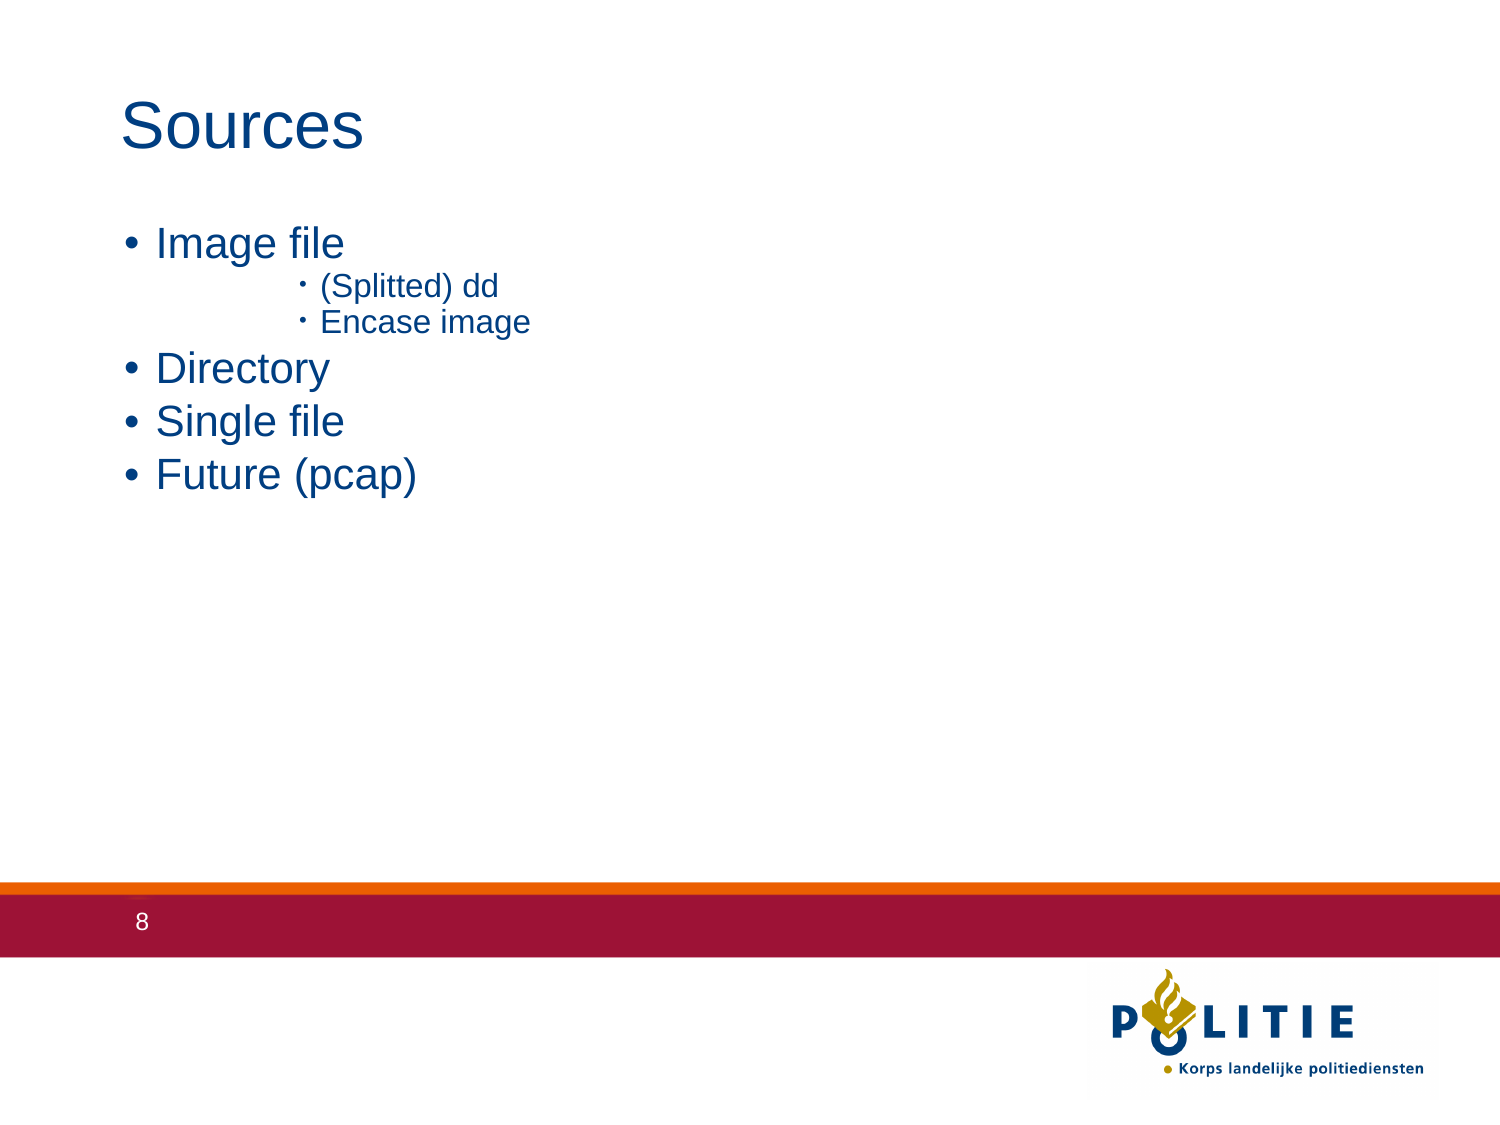

# Sources
Image file
(Splitted) dd
Encase image
Directory
Single file
Future (pcap)